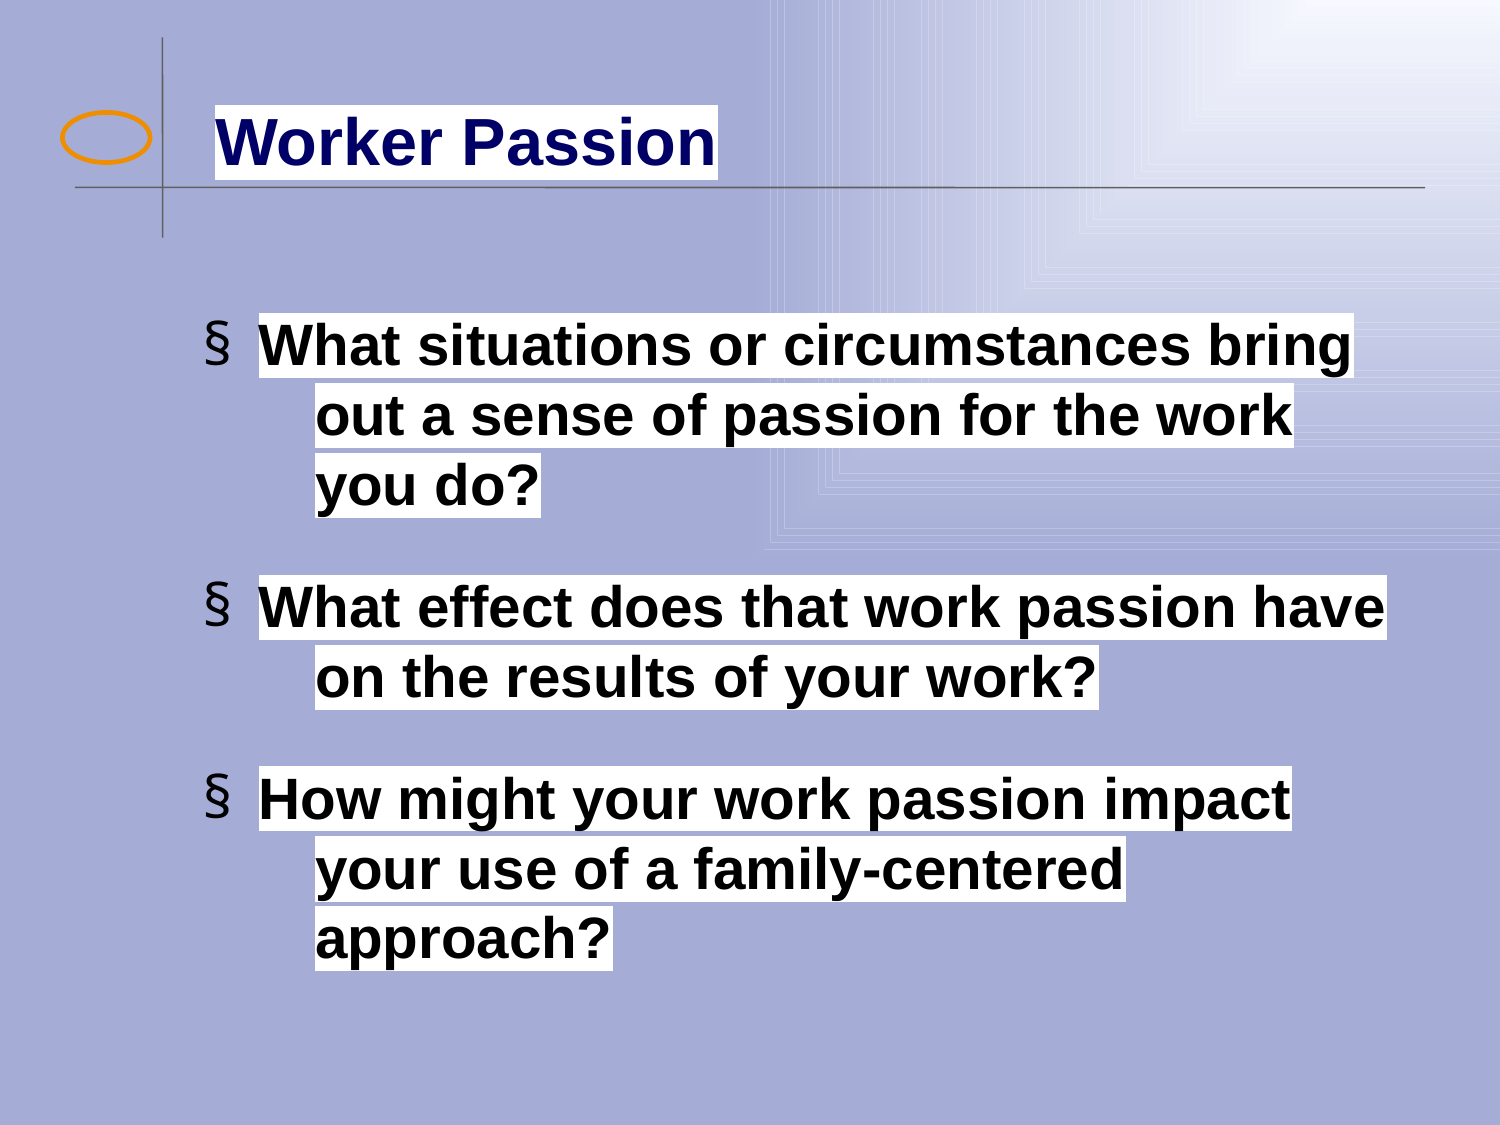

# Worker Passion
What situations or circumstances bring out a sense of passion for the work you do?
What effect does that work passion have on the results of your work?
How might your work passion impact your use of a family-centered approach?